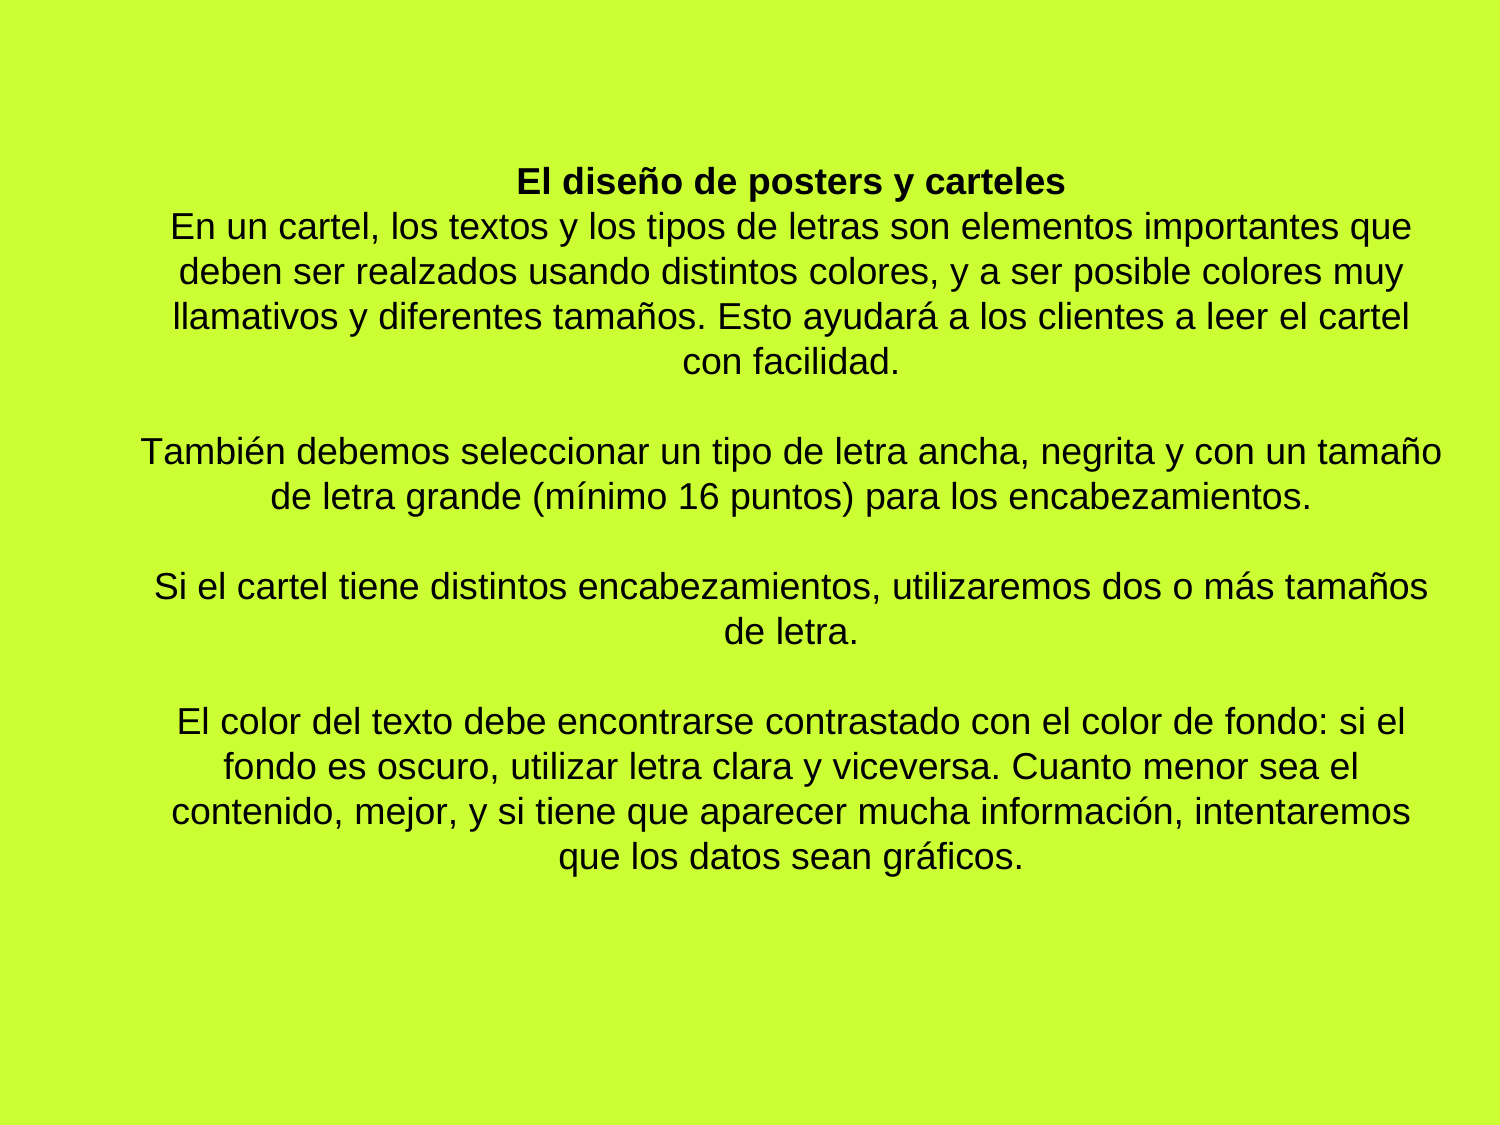

El diseño de posters y carteles
En un cartel, los textos y los tipos de letras son elementos importantes que deben ser realzados usando distintos colores, y a ser posible colores muy llamativos y diferentes tamaños. Esto ayudará a los clientes a leer el cartel con facilidad.
También debemos seleccionar un tipo de letra ancha, negrita y con un tamaño de letra grande (mínimo 16 puntos) para los encabezamientos.
Si el cartel tiene distintos encabezamientos, utilizaremos dos o más tamaños de letra.
El color del texto debe encontrarse contrastado con el color de fondo: si el fondo es oscuro, utilizar letra clara y viceversa. Cuanto menor sea el contenido, mejor, y si tiene que aparecer mucha información, intentaremos que los datos sean gráficos.